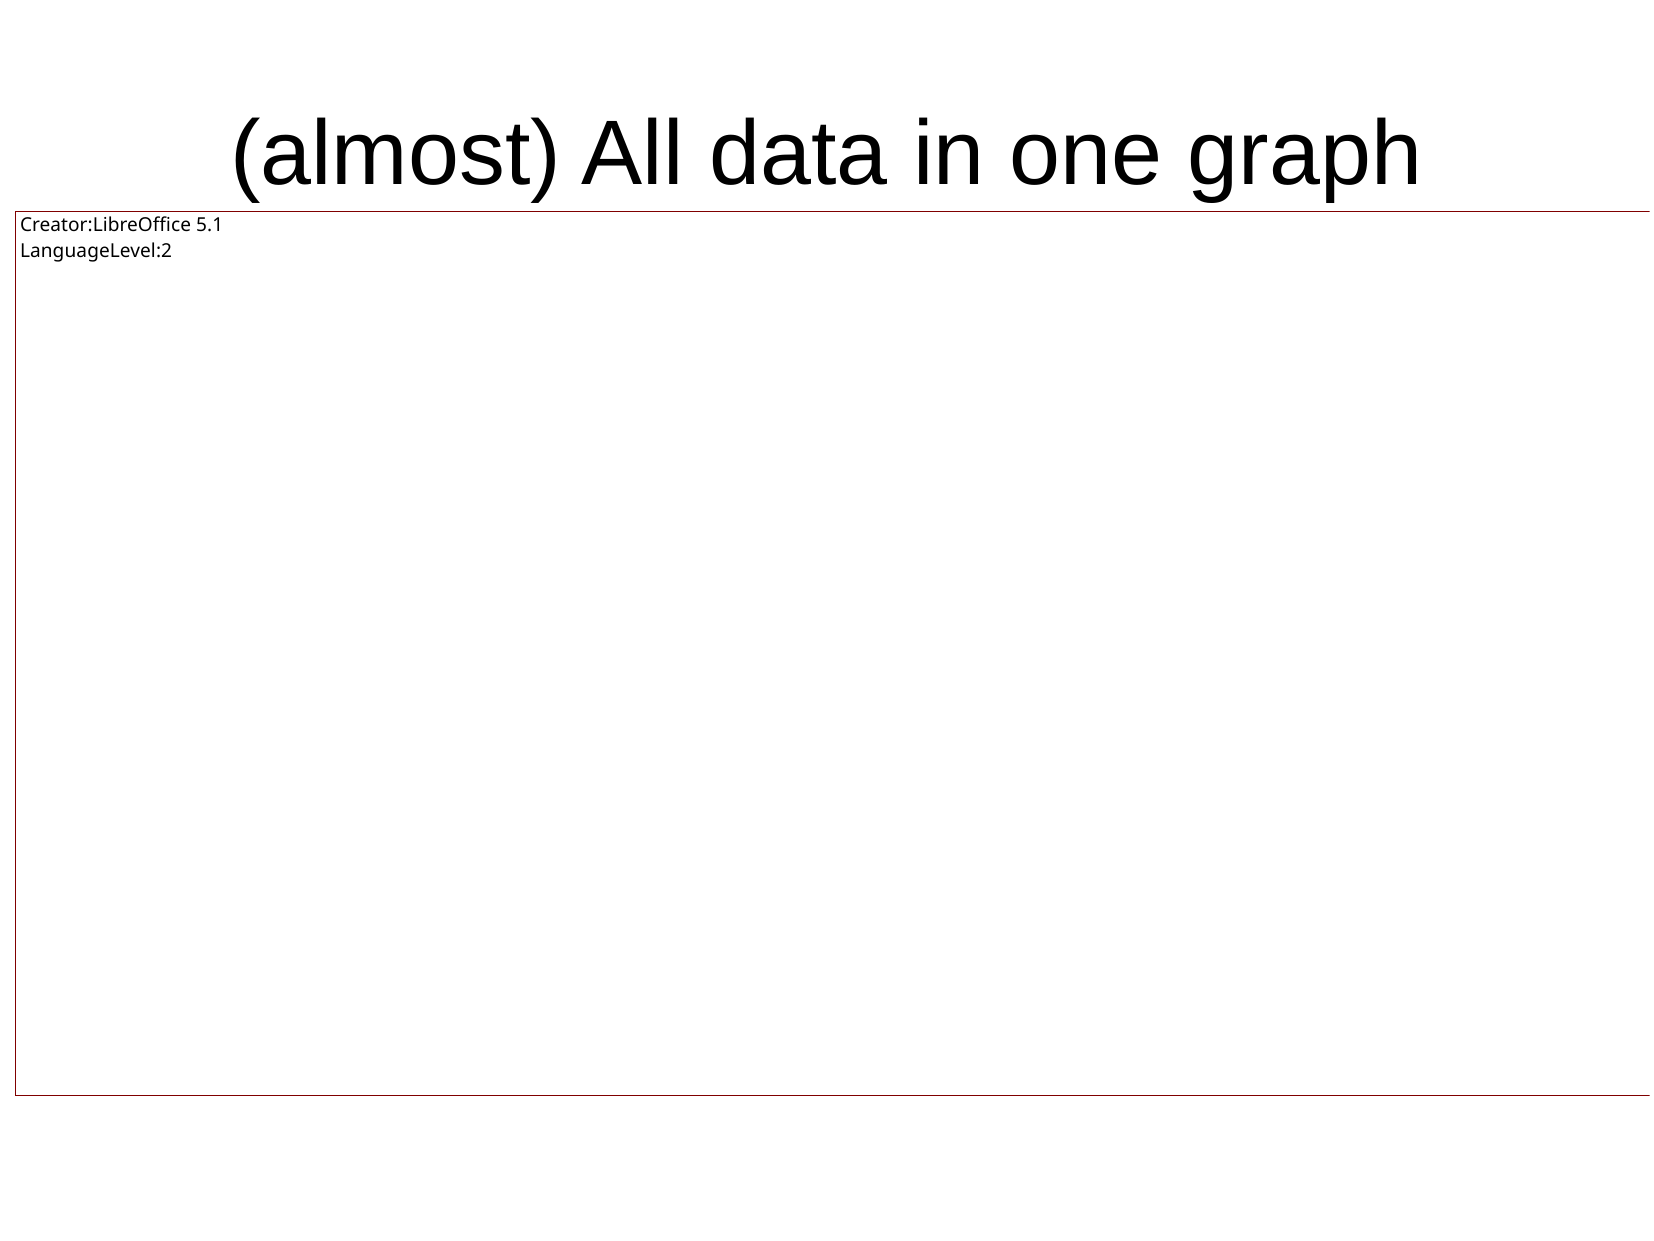

# (almost) All data in one graph